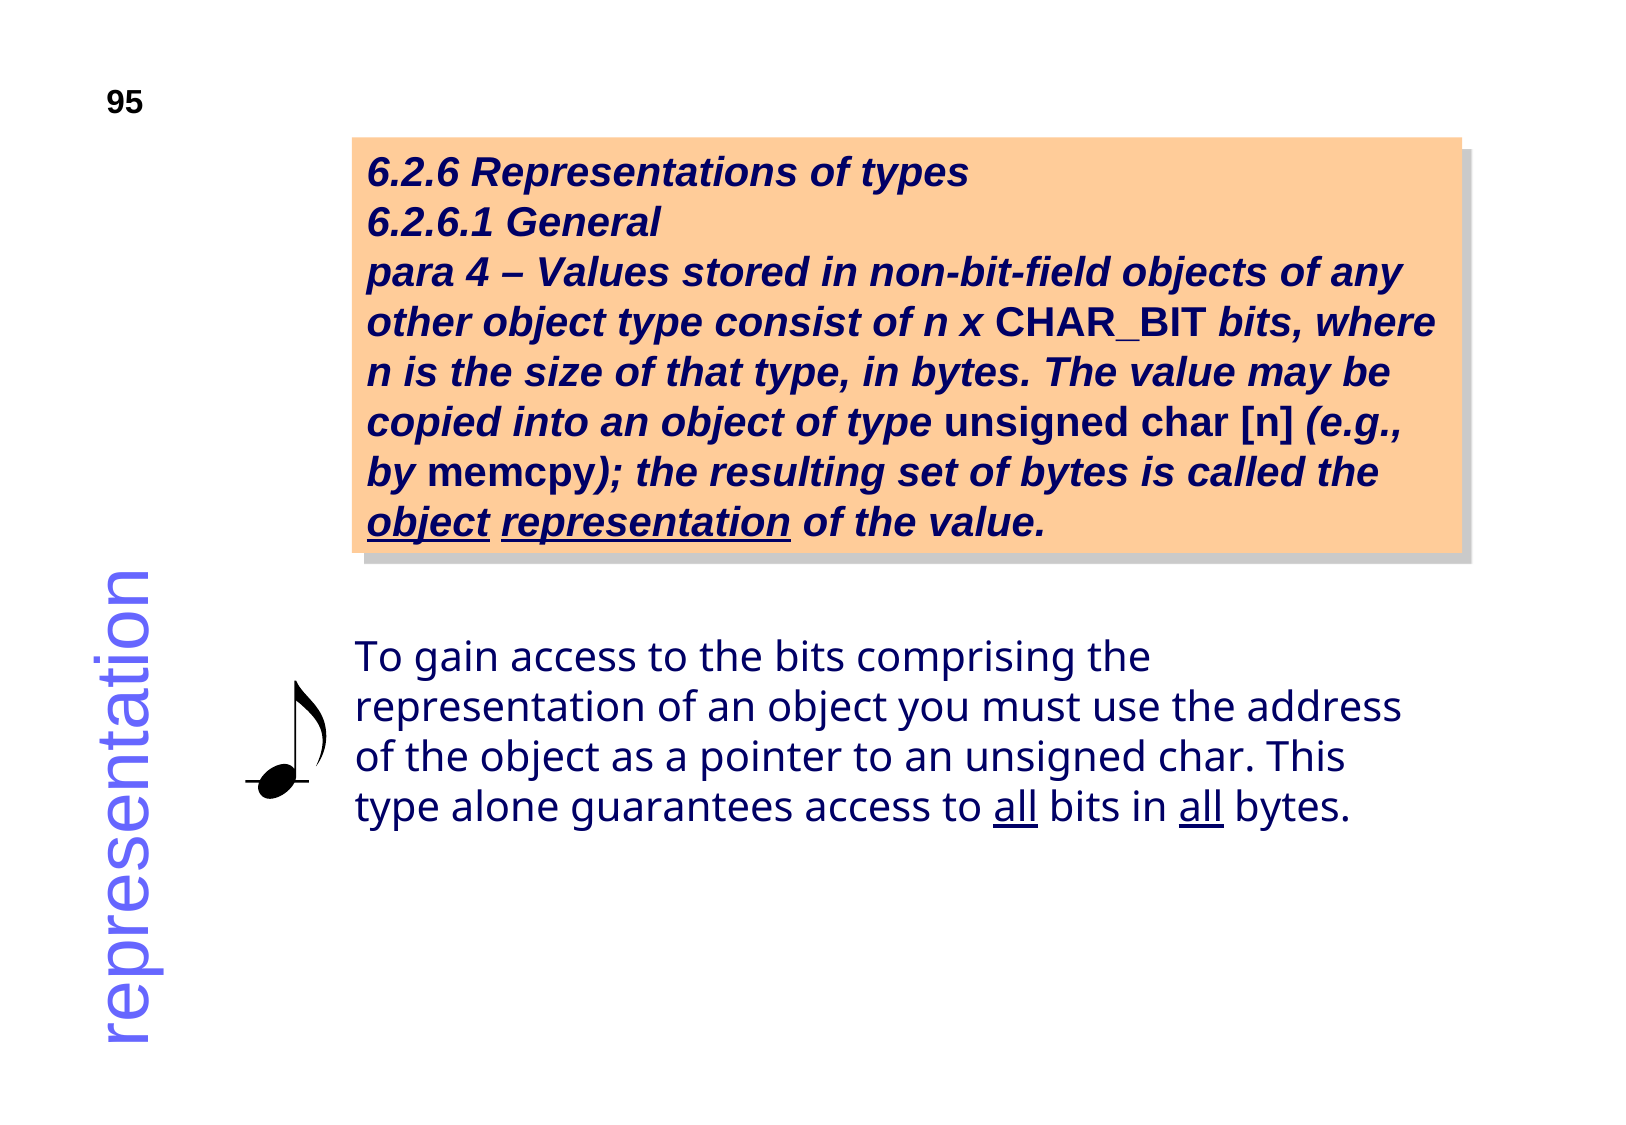

95
6.2.6 Representations of types
6.2.6.1 General
para 4 – Values stored in non-bit-field objects of any other object type consist of n x CHAR_BIT bits, where n is the size of that type, in bytes. The value may be copied into an object of type unsigned char [n] (e.g., by memcpy); the resulting set of bytes is called the object representation of the value.
# representation
To gain access to the bits comprising the representation of an object you must use the address of the object as a pointer to an unsigned char. This type alone guarantees access to all bits in all bytes.